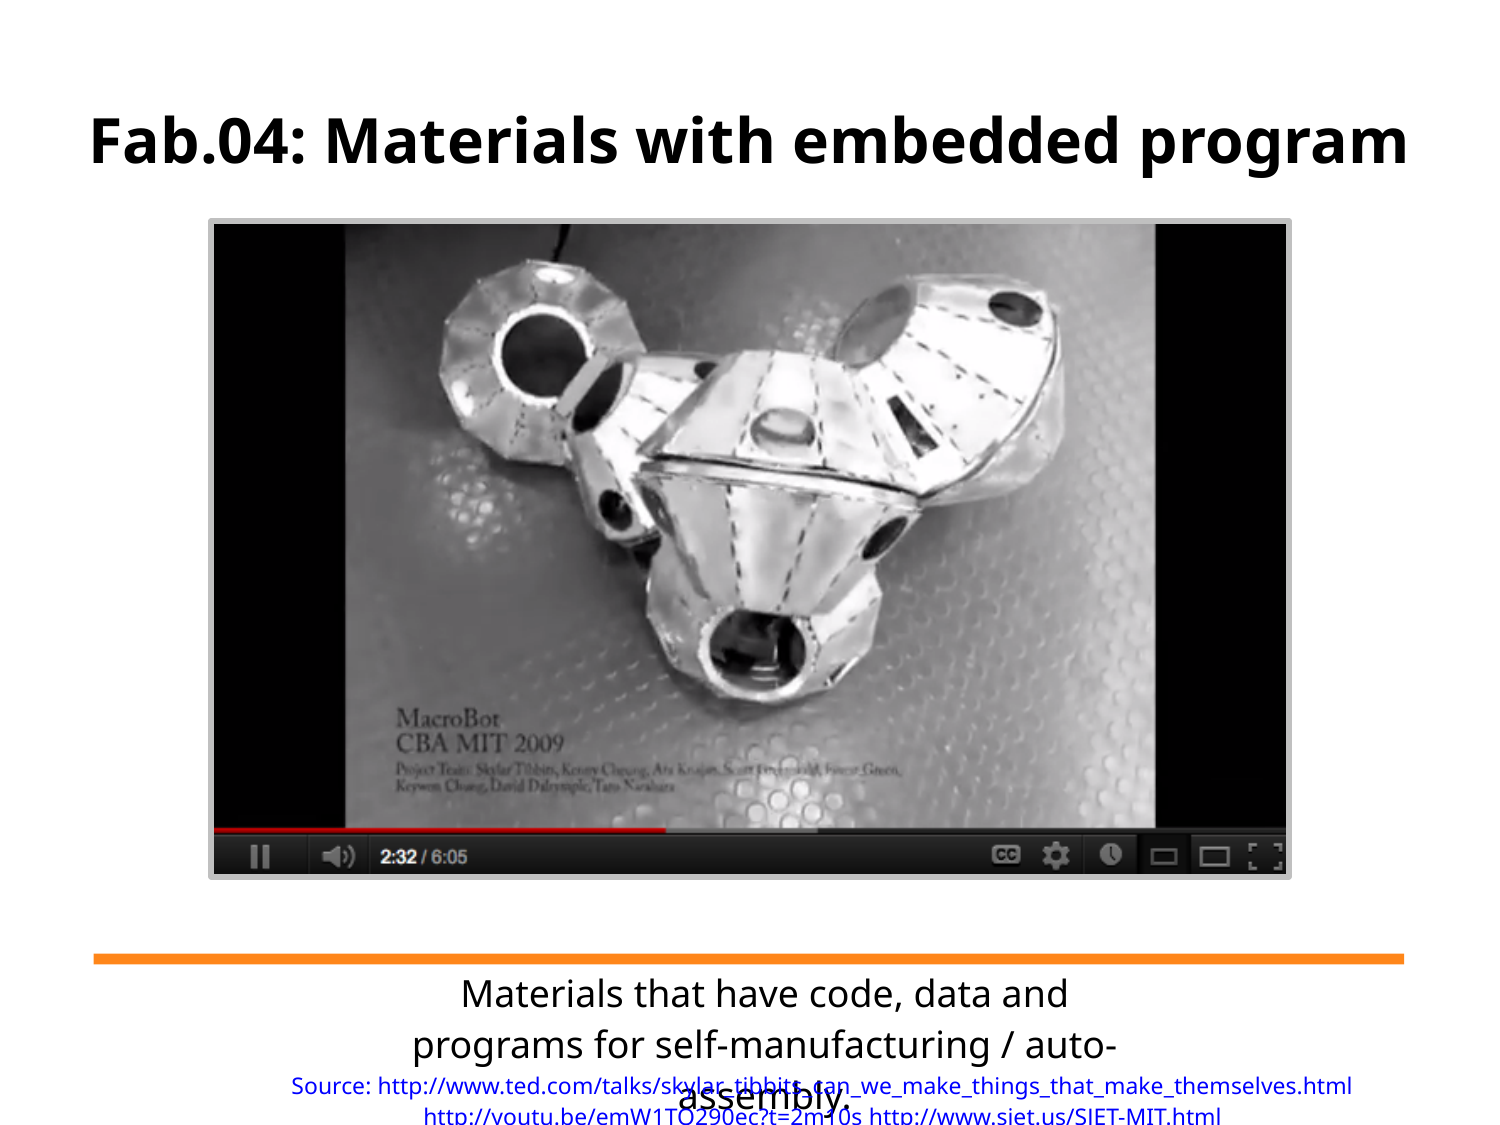

# Fab.04: Materials with embedded program
Materials that have code, data and programs for self-manufacturing / auto-assembly.
Source: http://www.ted.com/talks/skylar_tibbits_can_we_make_things_that_make_themselves.html
http://youtu.be/emW1TQ290ec?t=2m10s http://www.sjet.us/SJET-MIT.html